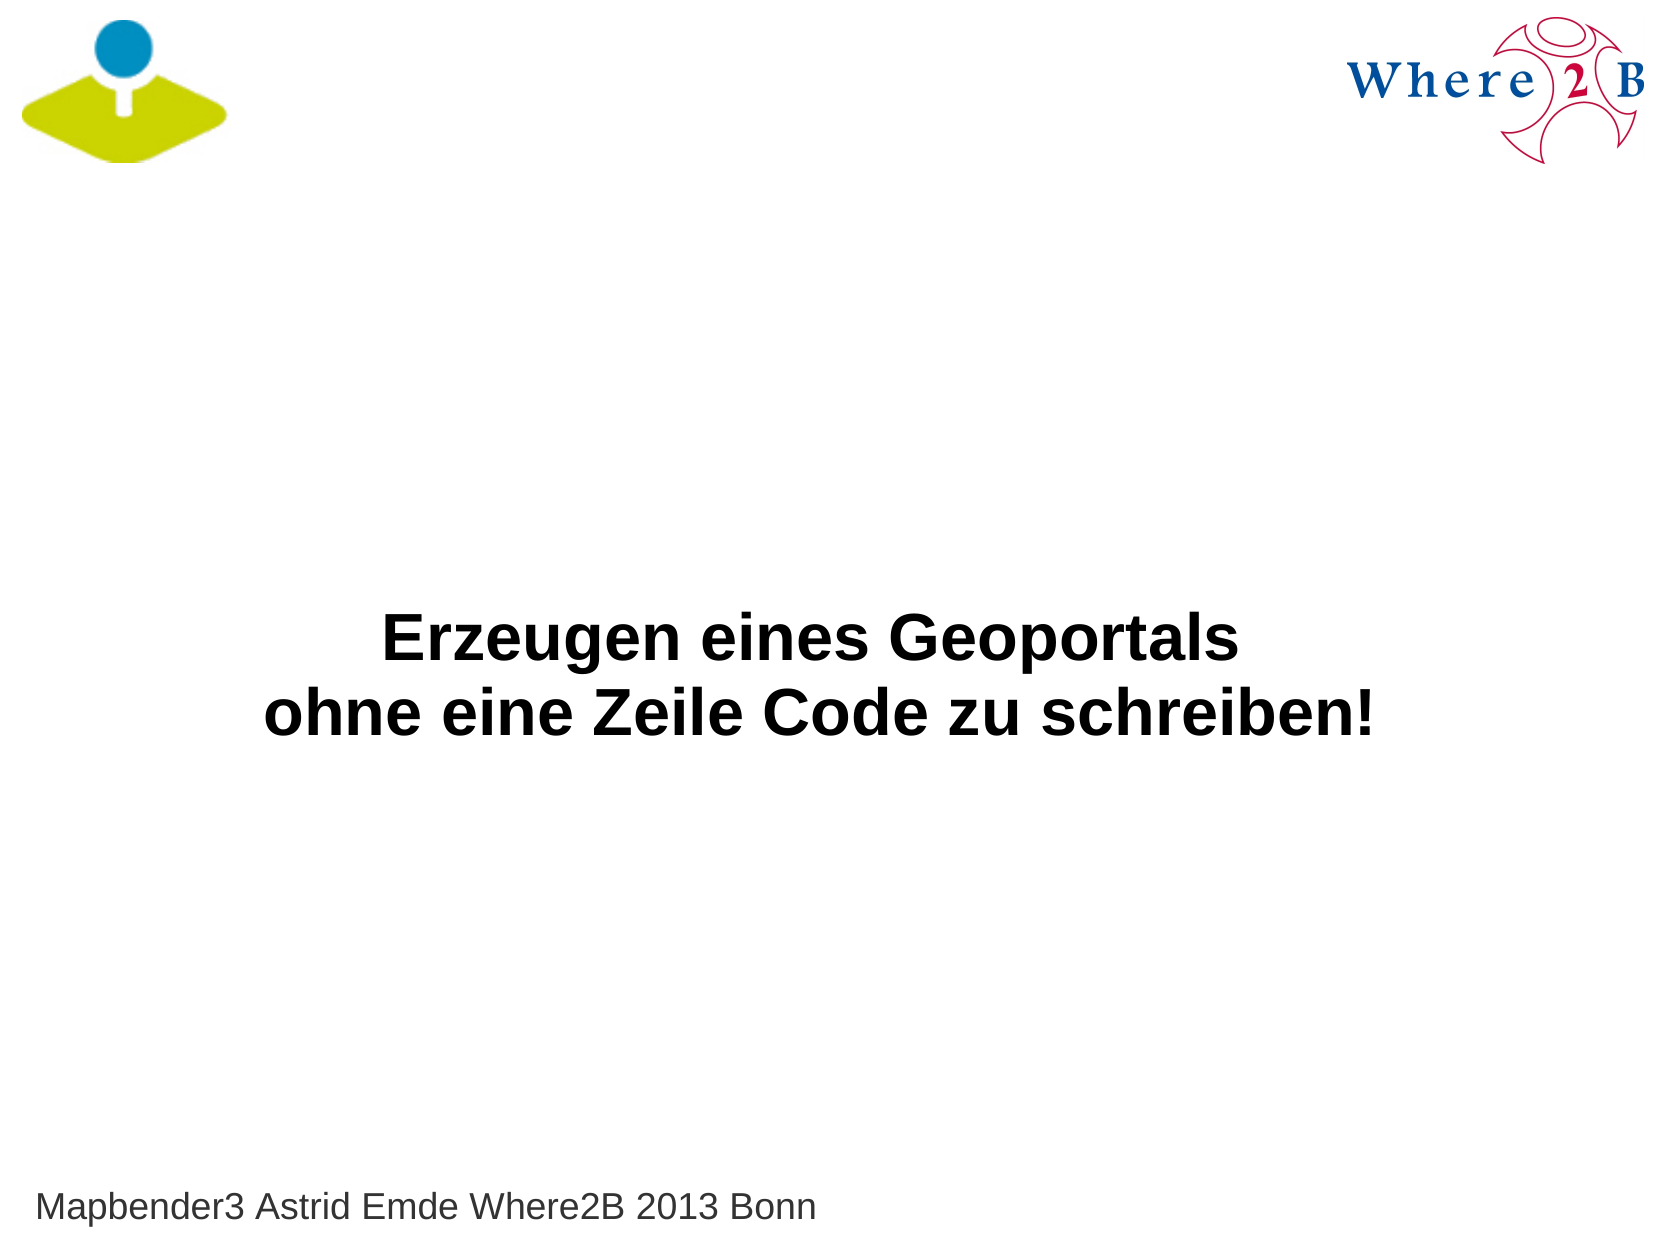

# Erzeugen eines Geoportals
ohne eine Zeile Code zu schreiben!